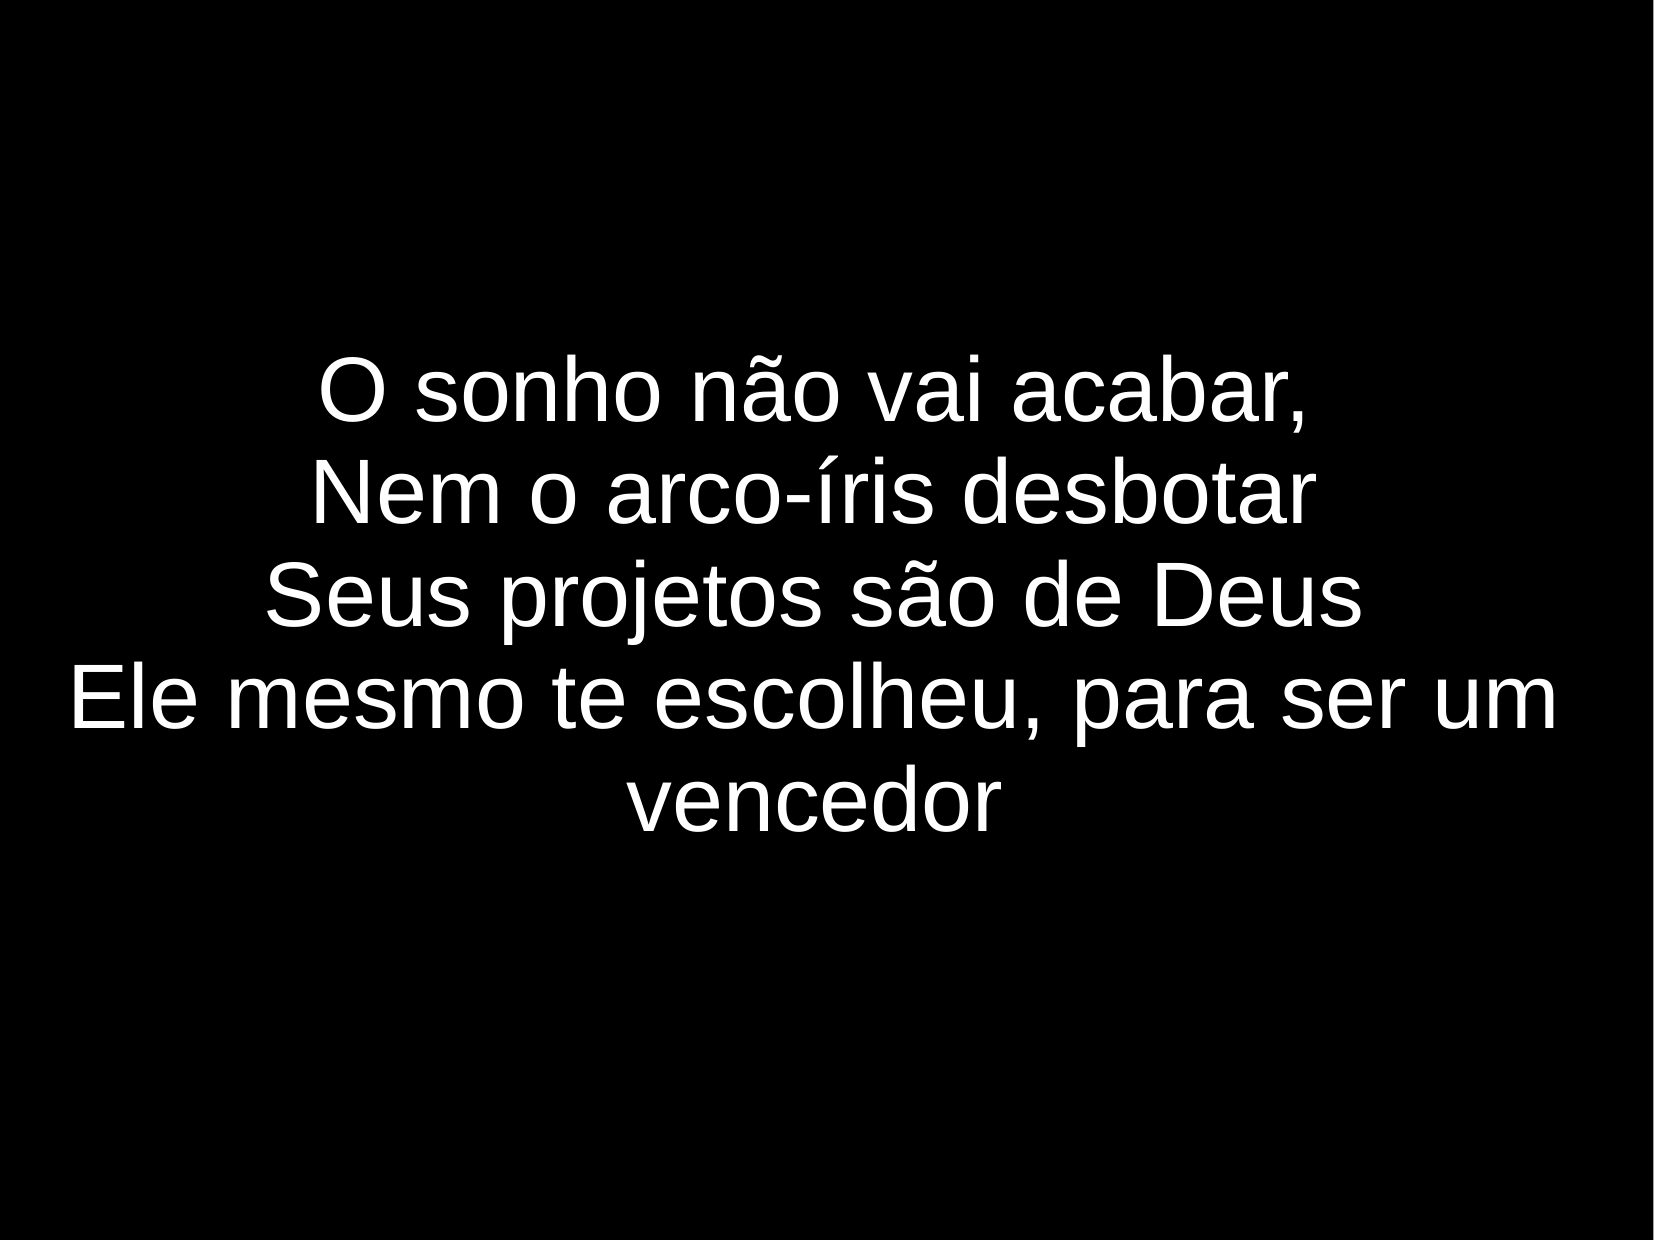

O sonho não vai acabar,
Nem o arco-íris desbotar
Seus projetos são de Deus
Ele mesmo te escolheu, para ser um vencedor